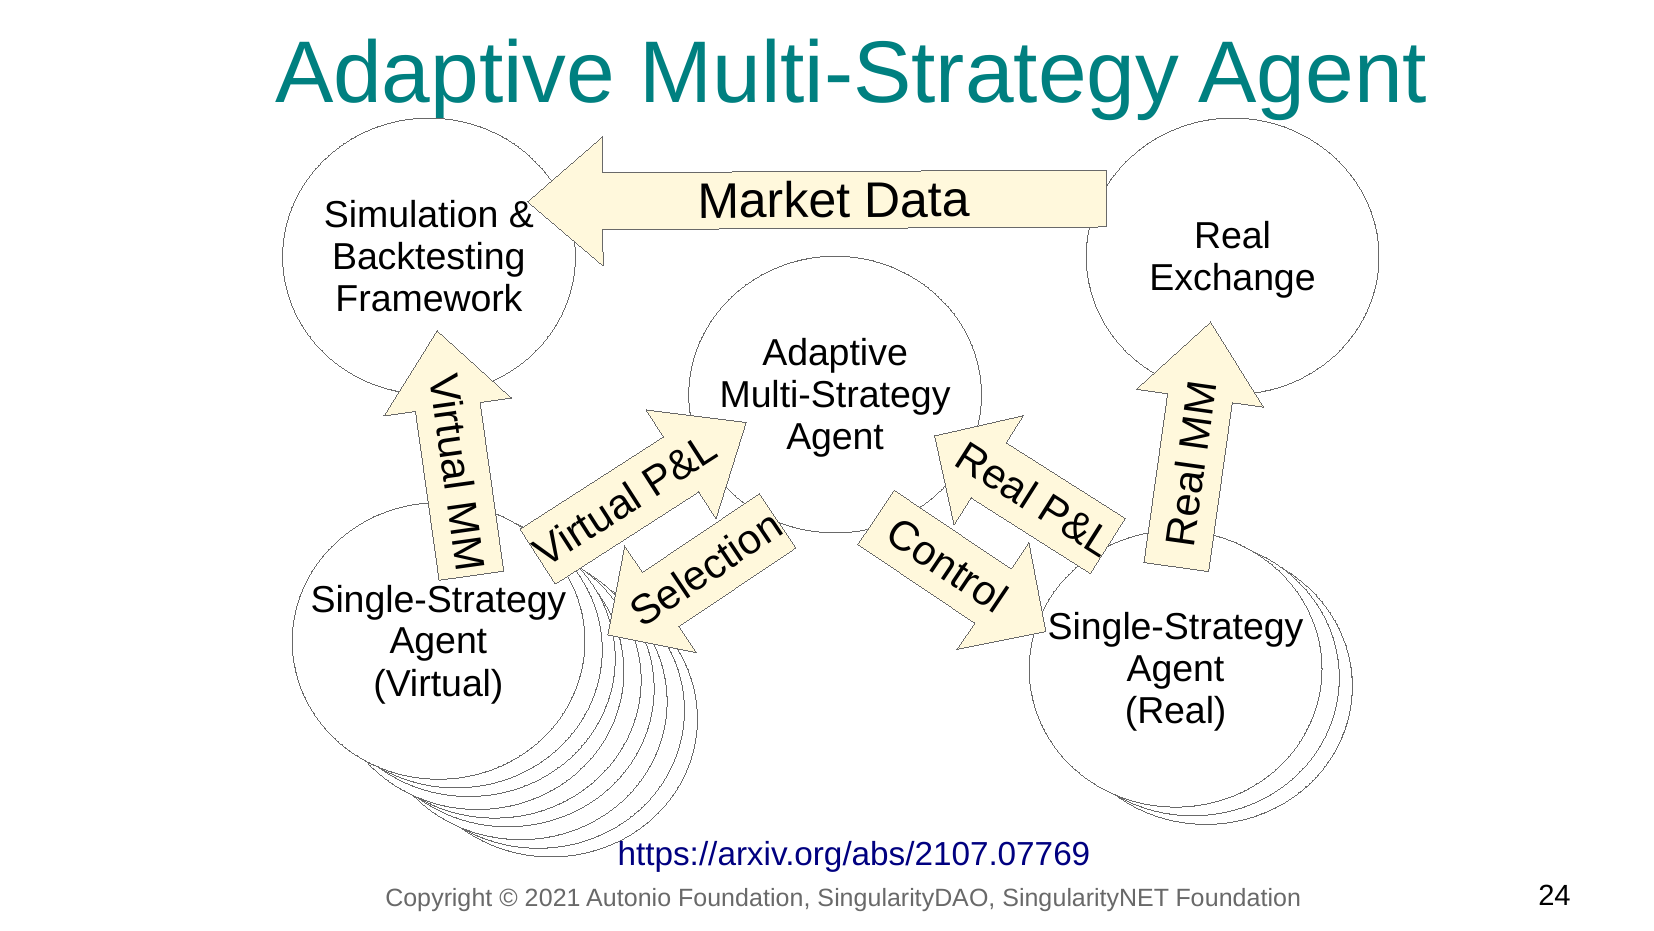

Adaptive Multi-Strategy Agent
Simulation &
Backtesting
Framework
Real
Exchange
Market Data
Adaptive
Multi-Strategy
Agent
Real MM
Virtual MM
Virtual P&L
Real P&L
Single-Strategy
Agent
(Virtual)
Control
Single-Strategy
Agent
Selection
Single-Strategy
Agent
Single-Strategy
Agent
(Real)
Single-Strategy
Agent
Single-Strategy
Agent
Single-Strategy
Agent
Single-Strategy
Agent
Single-Strategy
Agent
Single-Strategy
Agent
Single-Strategy
Agent
Single-Strategy
Agent
Single-Strategy
Agent
Single-Strategy
Agent
Single-Strategy
Agent
https://arxiv.org/abs/2107.07769
Copyright © 2021 Autonio Foundation, SingularityDAO, SingularityNET Foundation
24